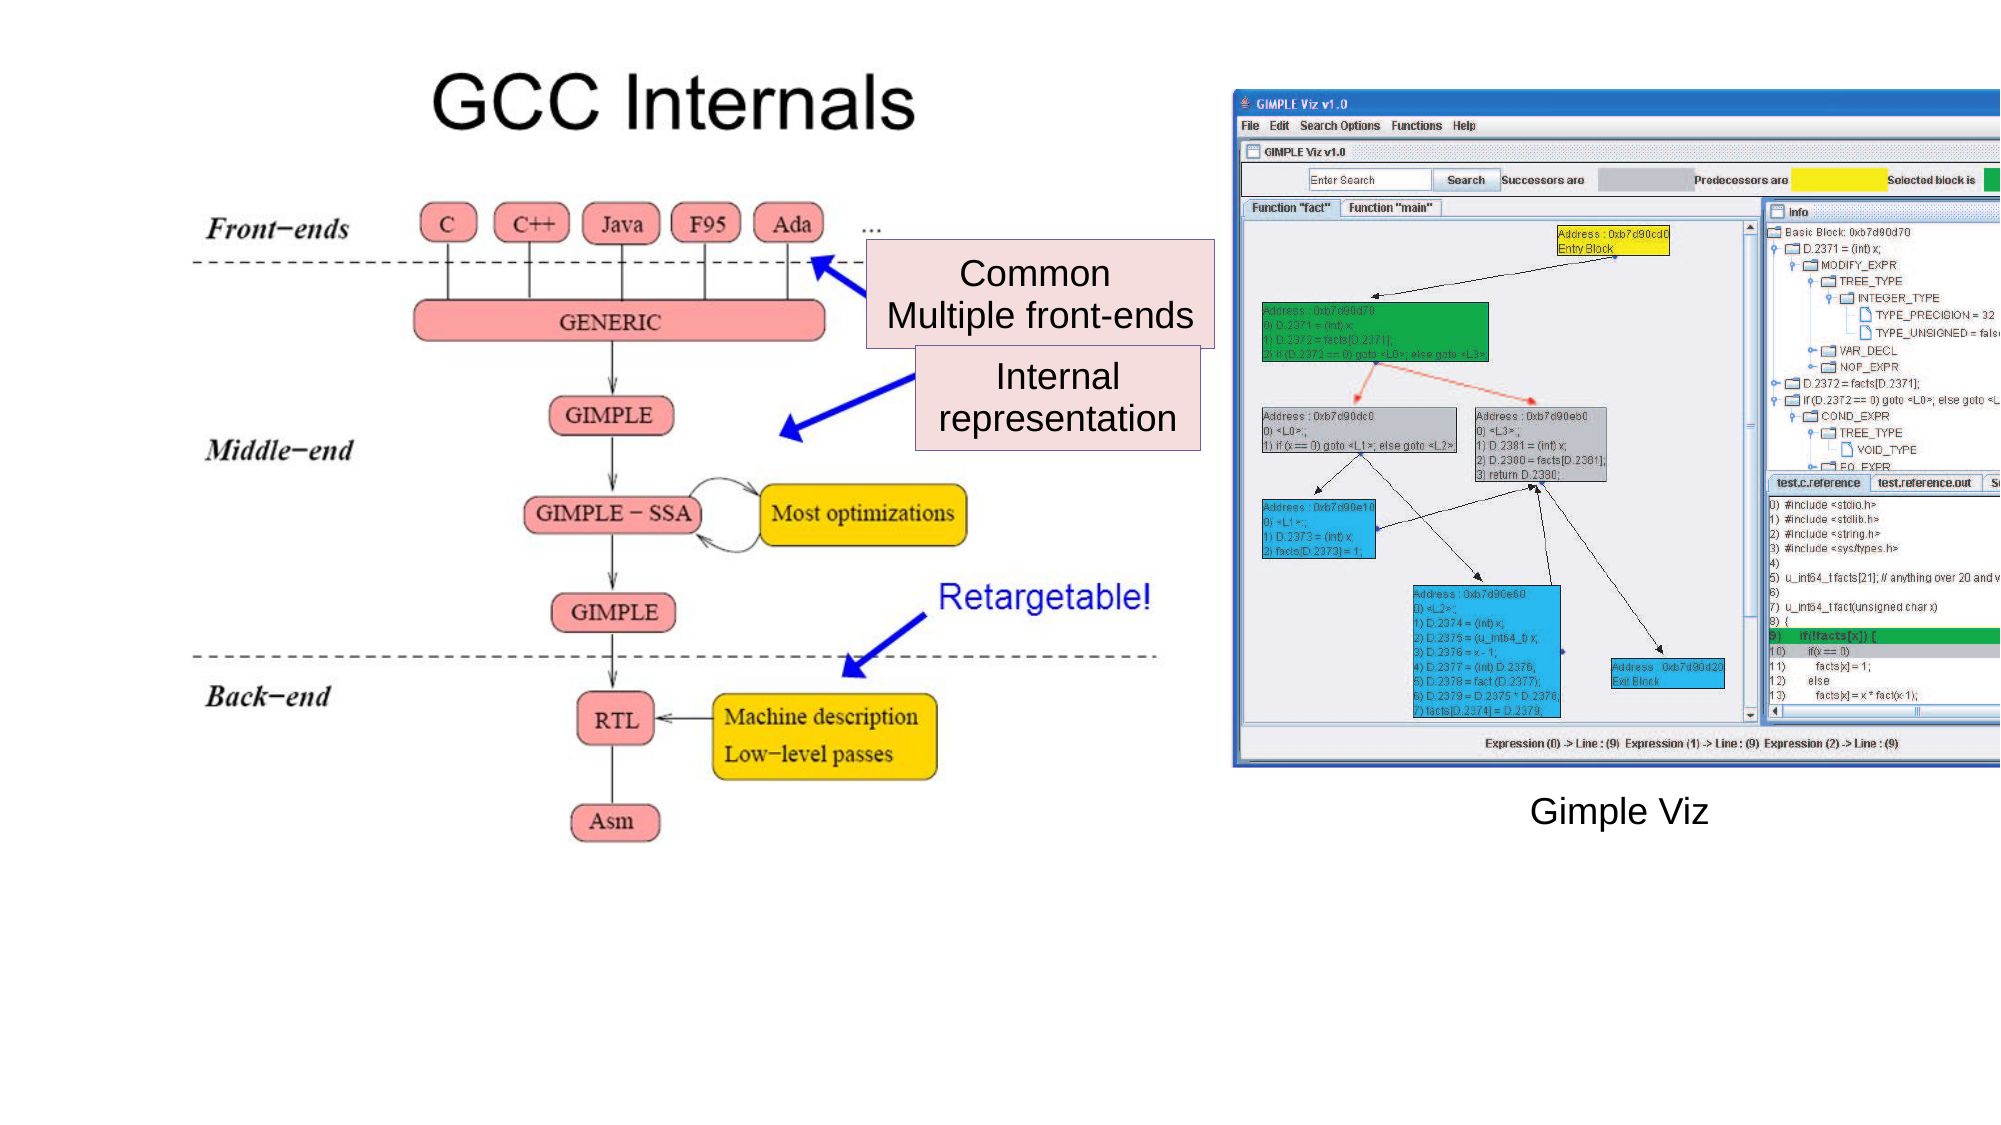

Common
Multiple front-ends
Internal
representation
Gimple Viz